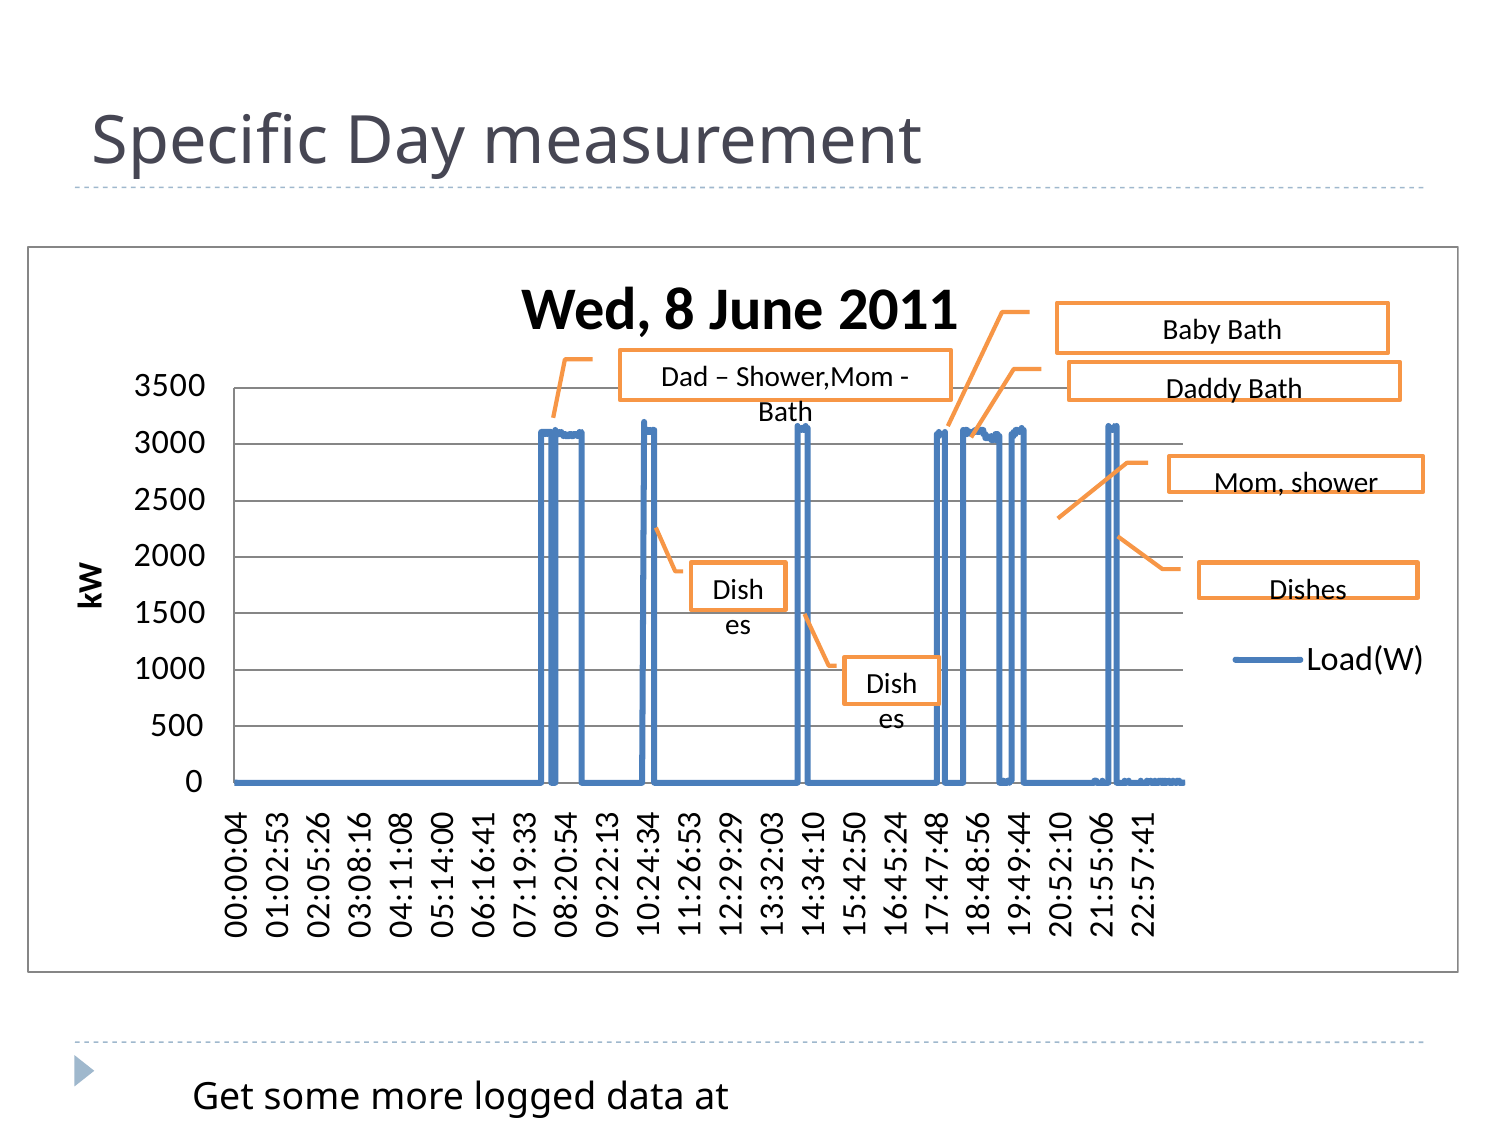

# Specific Day measurement
Baby Bath
Dad – Shower,Mom - Bath
Daddy Bath
Mom, shower
Dishes
Dishes
Dishes
Get some more logged data at https://github.com/Tooblippe/Energy_Logger/tree/master/loggeddata